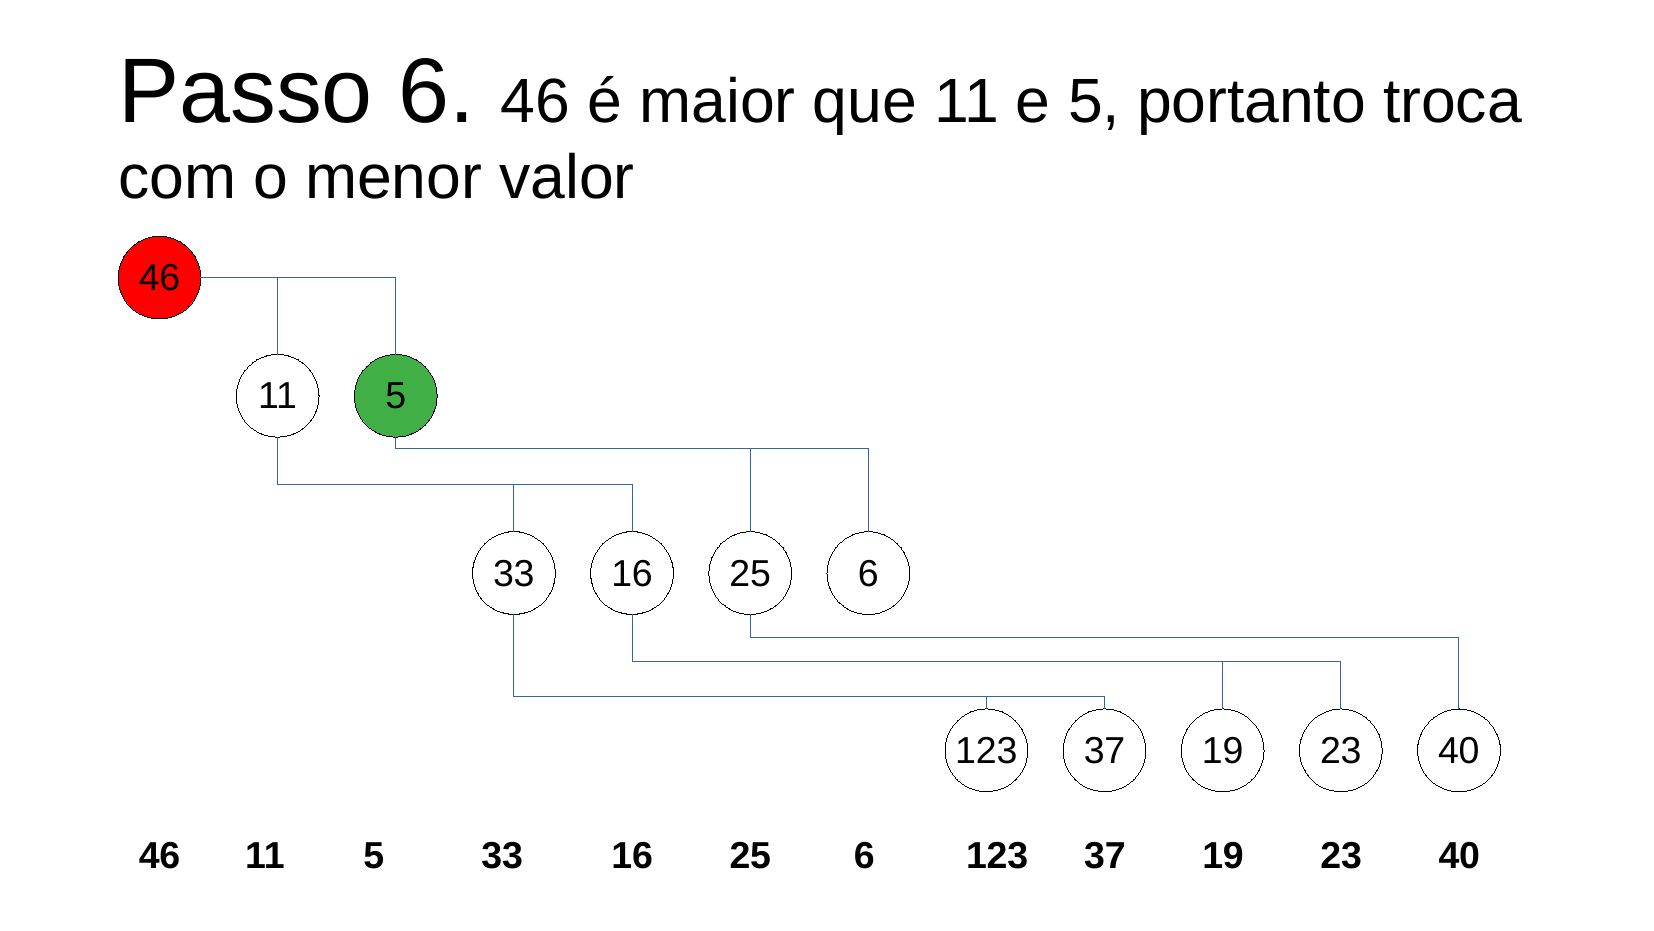

# Passo 6. 46 é maior que 11 e 5, portanto troca com o menor valor
46
11
5
33
16
25
6
123
37
19
23
40
46
11
5
33
16
25
6
123
37
19
23
40